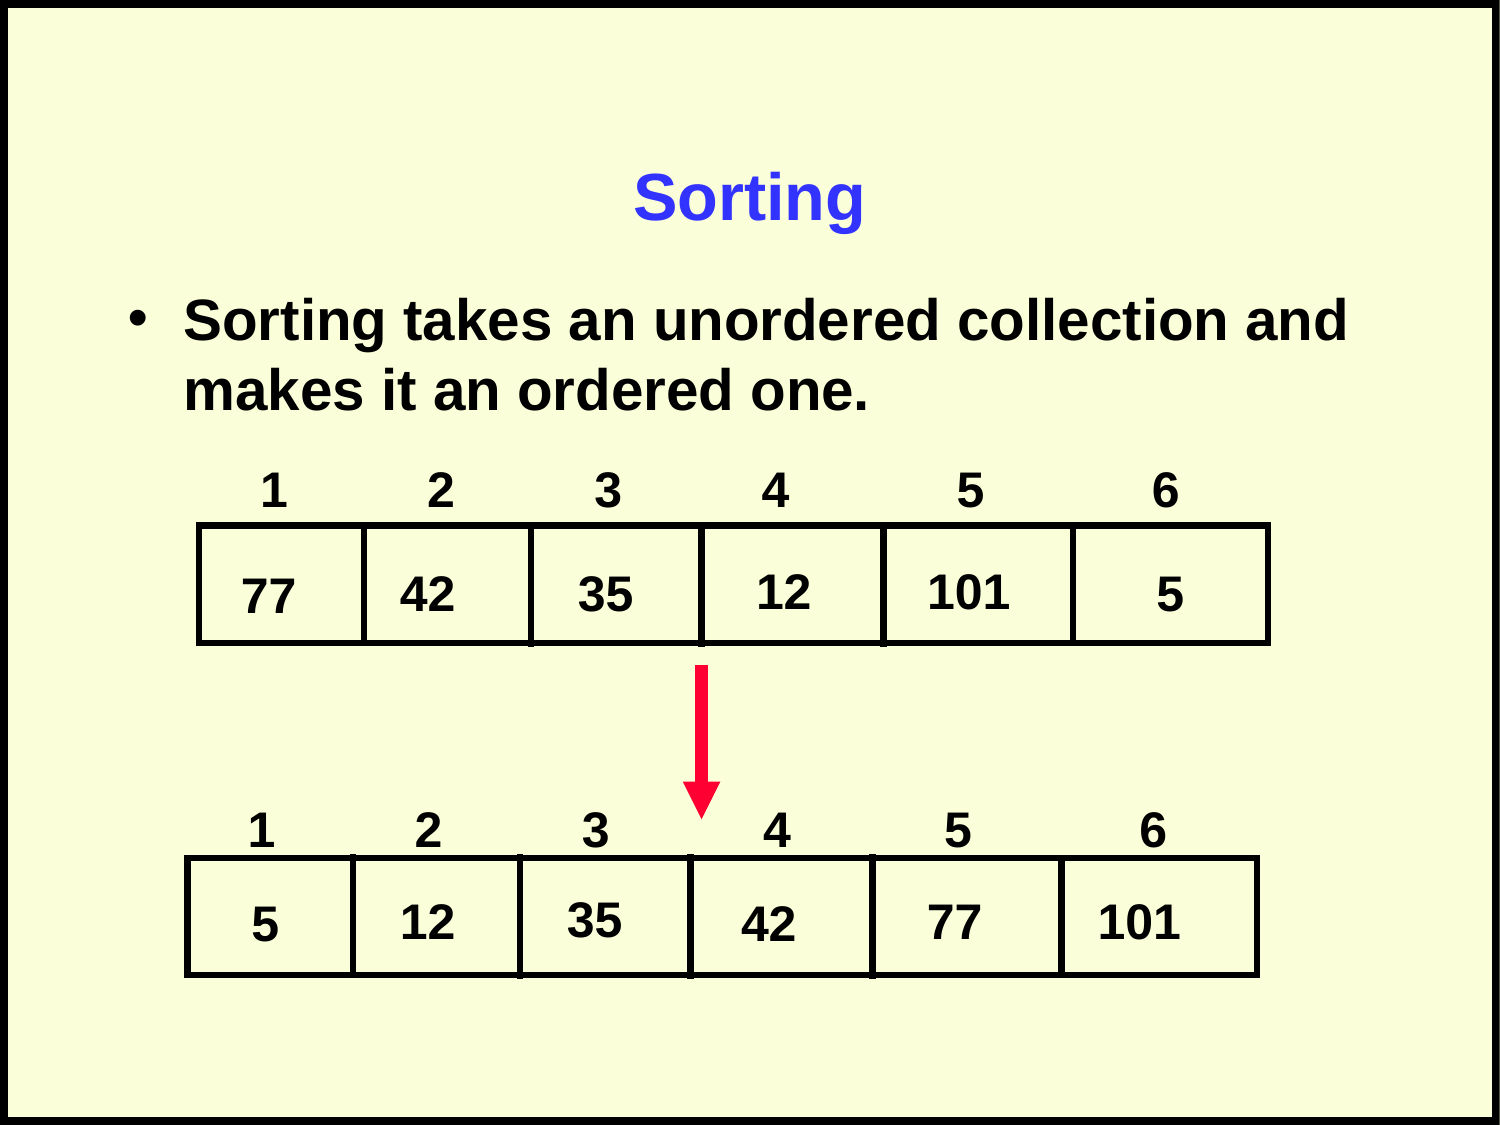

# Sorting
Sorting takes an unordered collection and makes it an ordered one.
1 2 3 4 5 6
101
12
42
35
5
77
1 2 3 4 5 6
35
12
77
101
5
42